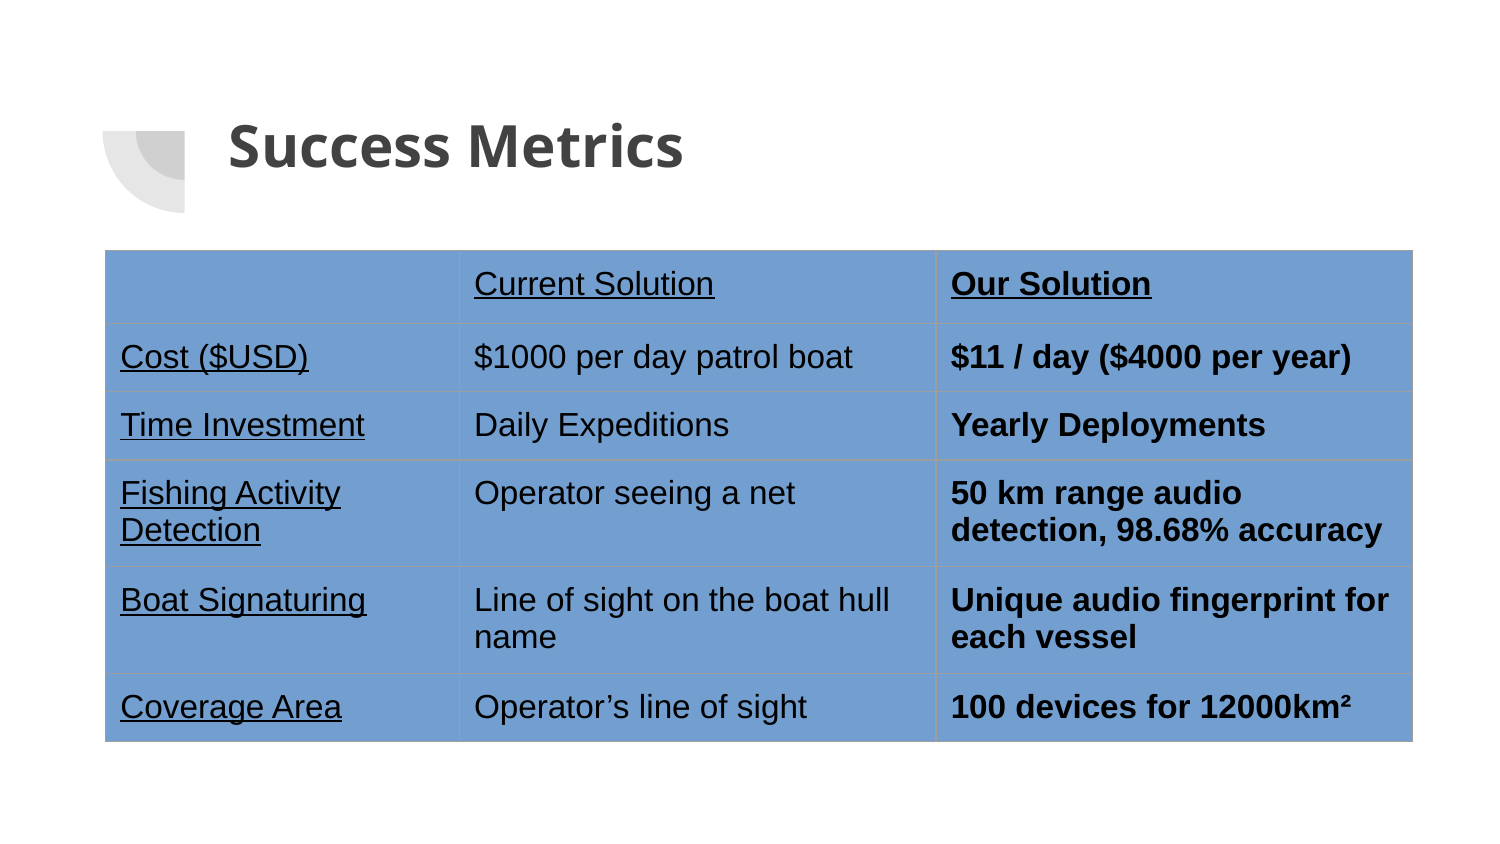

# Success Metrics
| | Current Solution | Our Solution |
| --- | --- | --- |
| Cost ($USD) | $1000 per day patrol boat | $11 / day ($4000 per year) |
| Time Investment | Daily Expeditions | Yearly Deployments |
| Fishing Activity Detection | Operator seeing a net | 50 km range audio detection, 98.68% accuracy |
| Boat Signaturing | Line of sight on the boat hull name | Unique audio fingerprint for each vessel |
| Coverage Area | Operator’s line of sight | 100 devices for 12000km² |